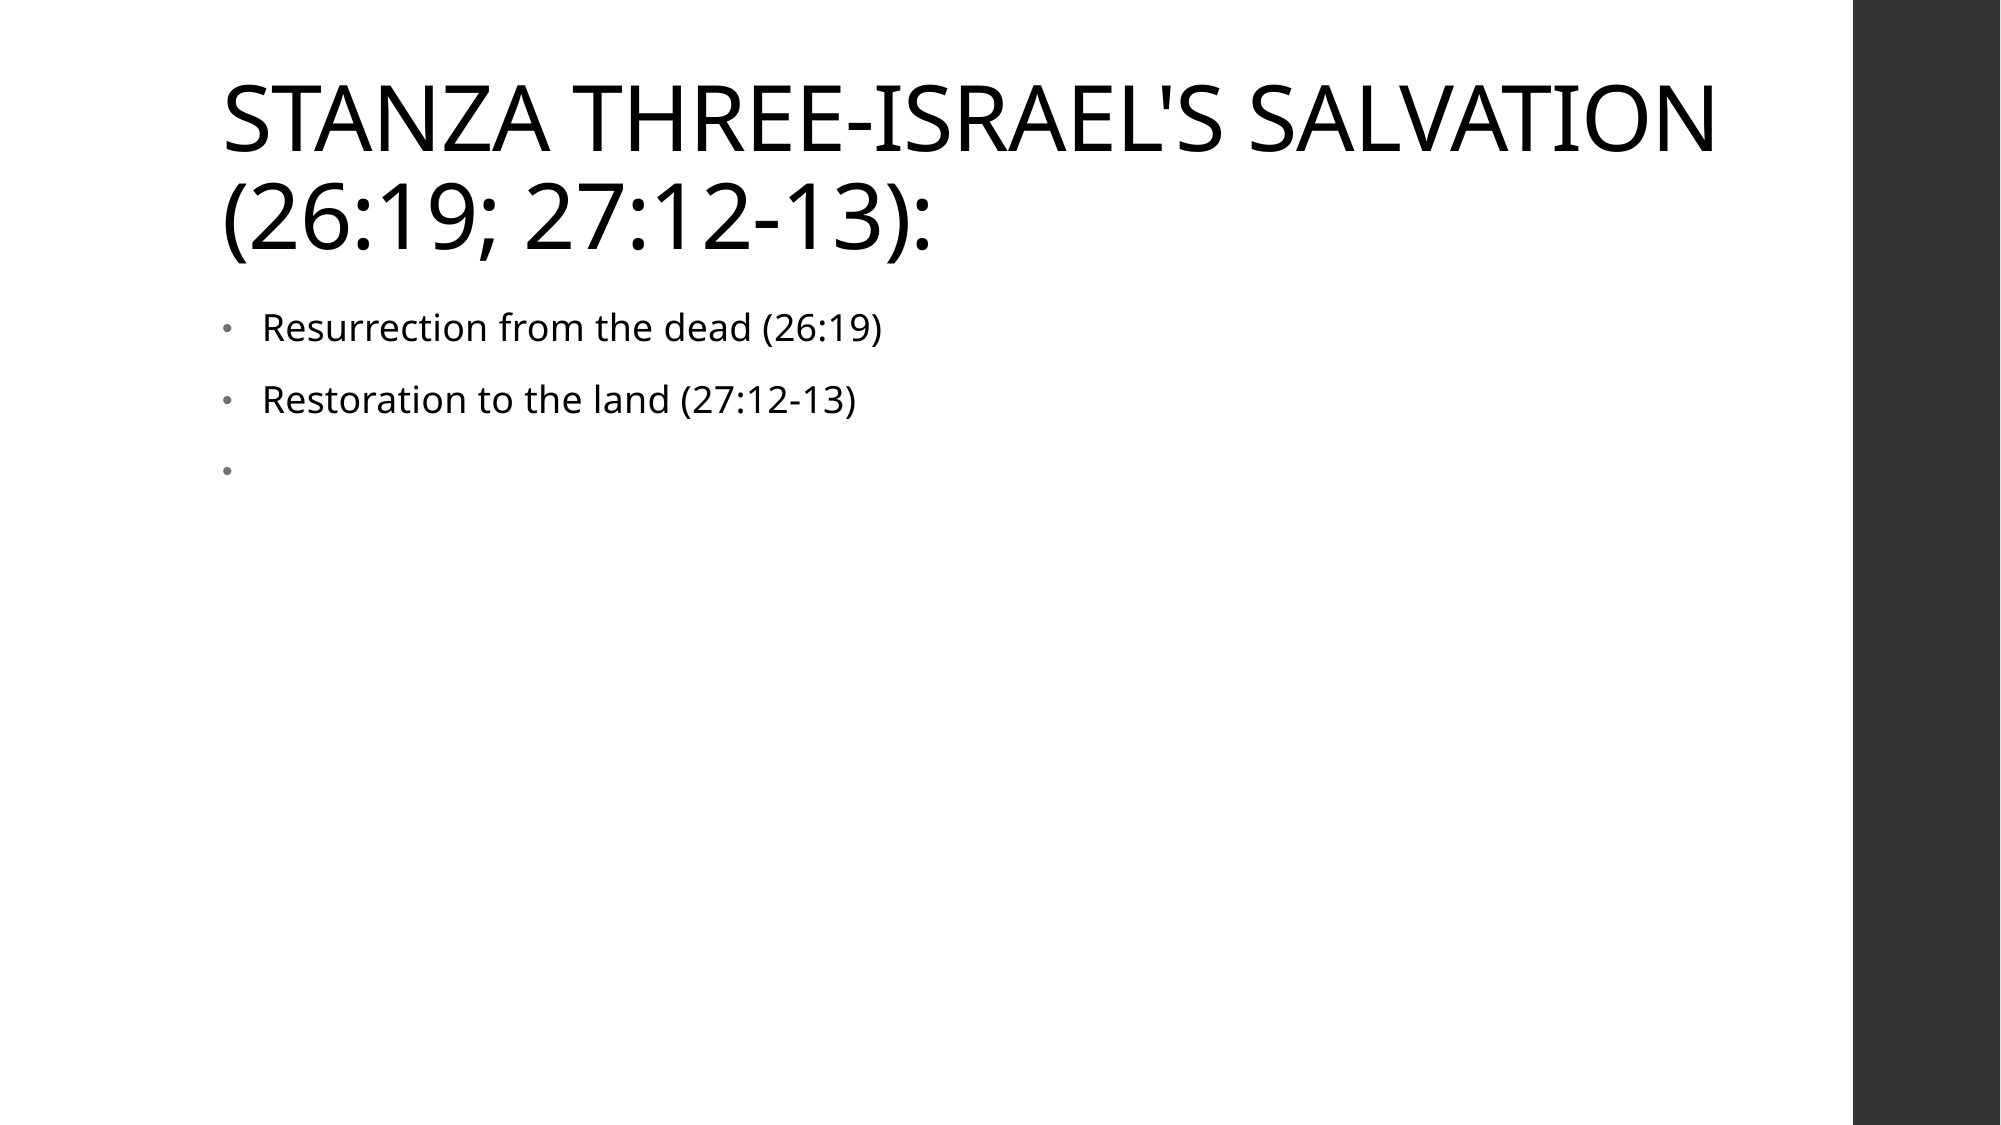

# STANZA THREE-ISRAEL'S SALVATION (26:19; 27:12-13):
 Resurrection from the dead (26:19)
 Restoration to the land (27:12-13)